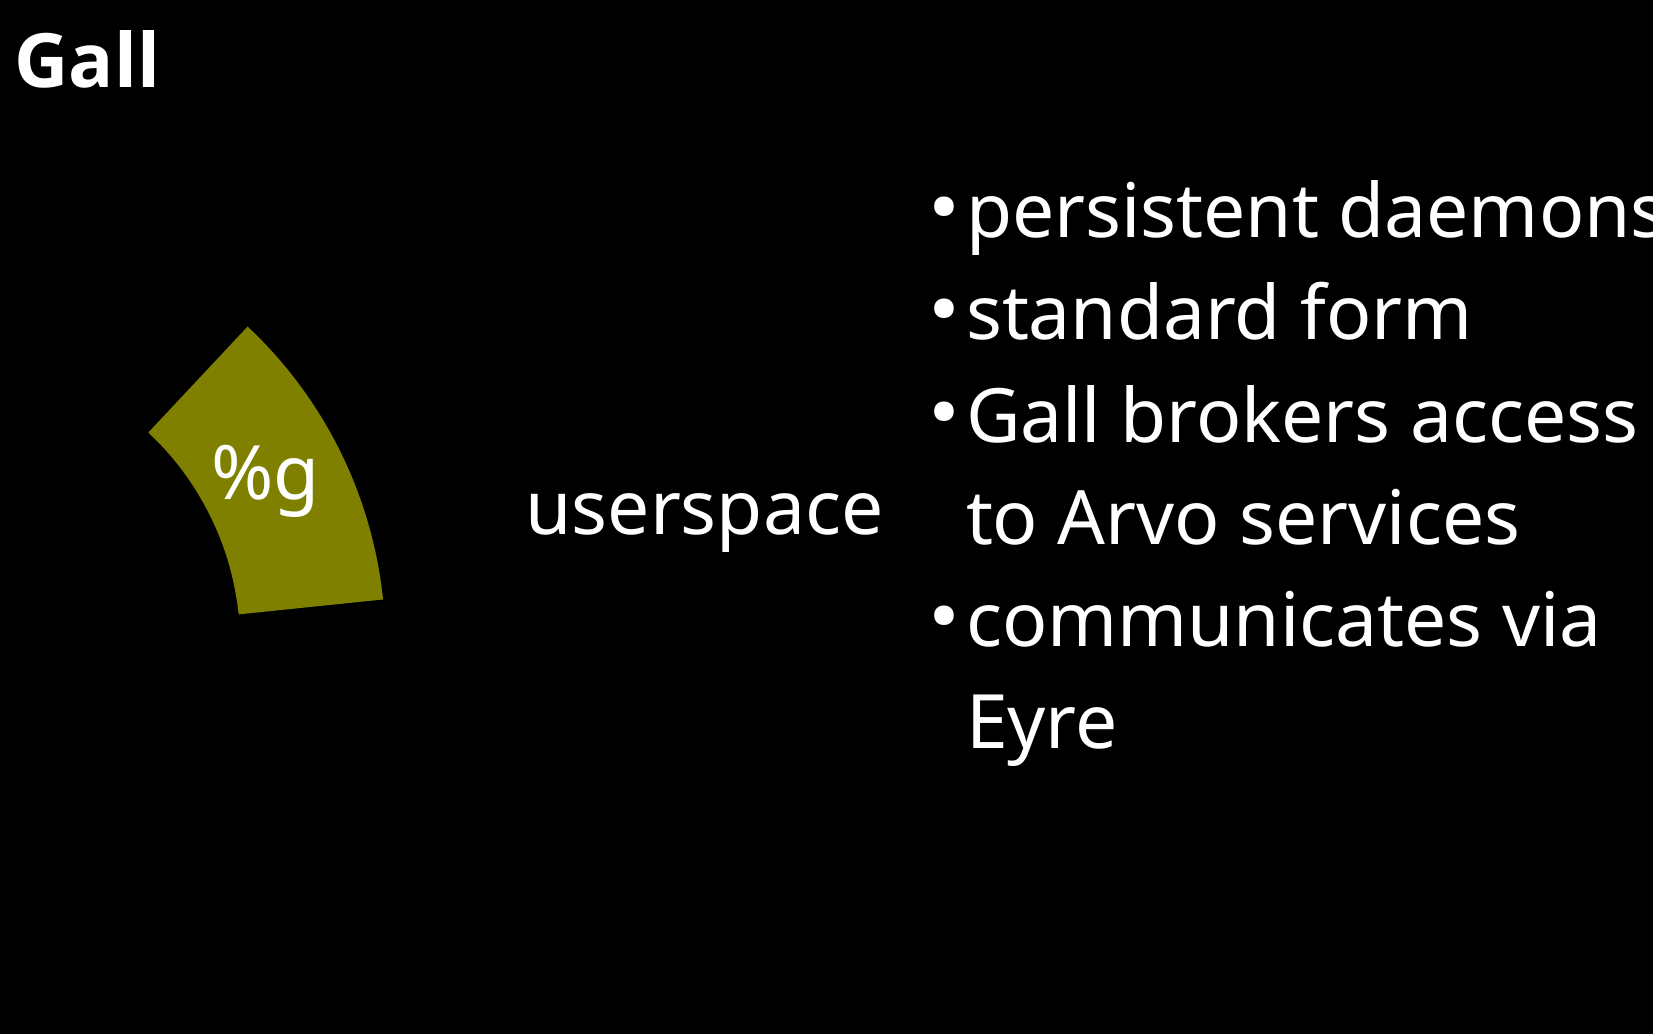

Gall
persistent daemons
standard form
Gall brokers access
to Arvo services
communicates via
Eyre
%g
userspace